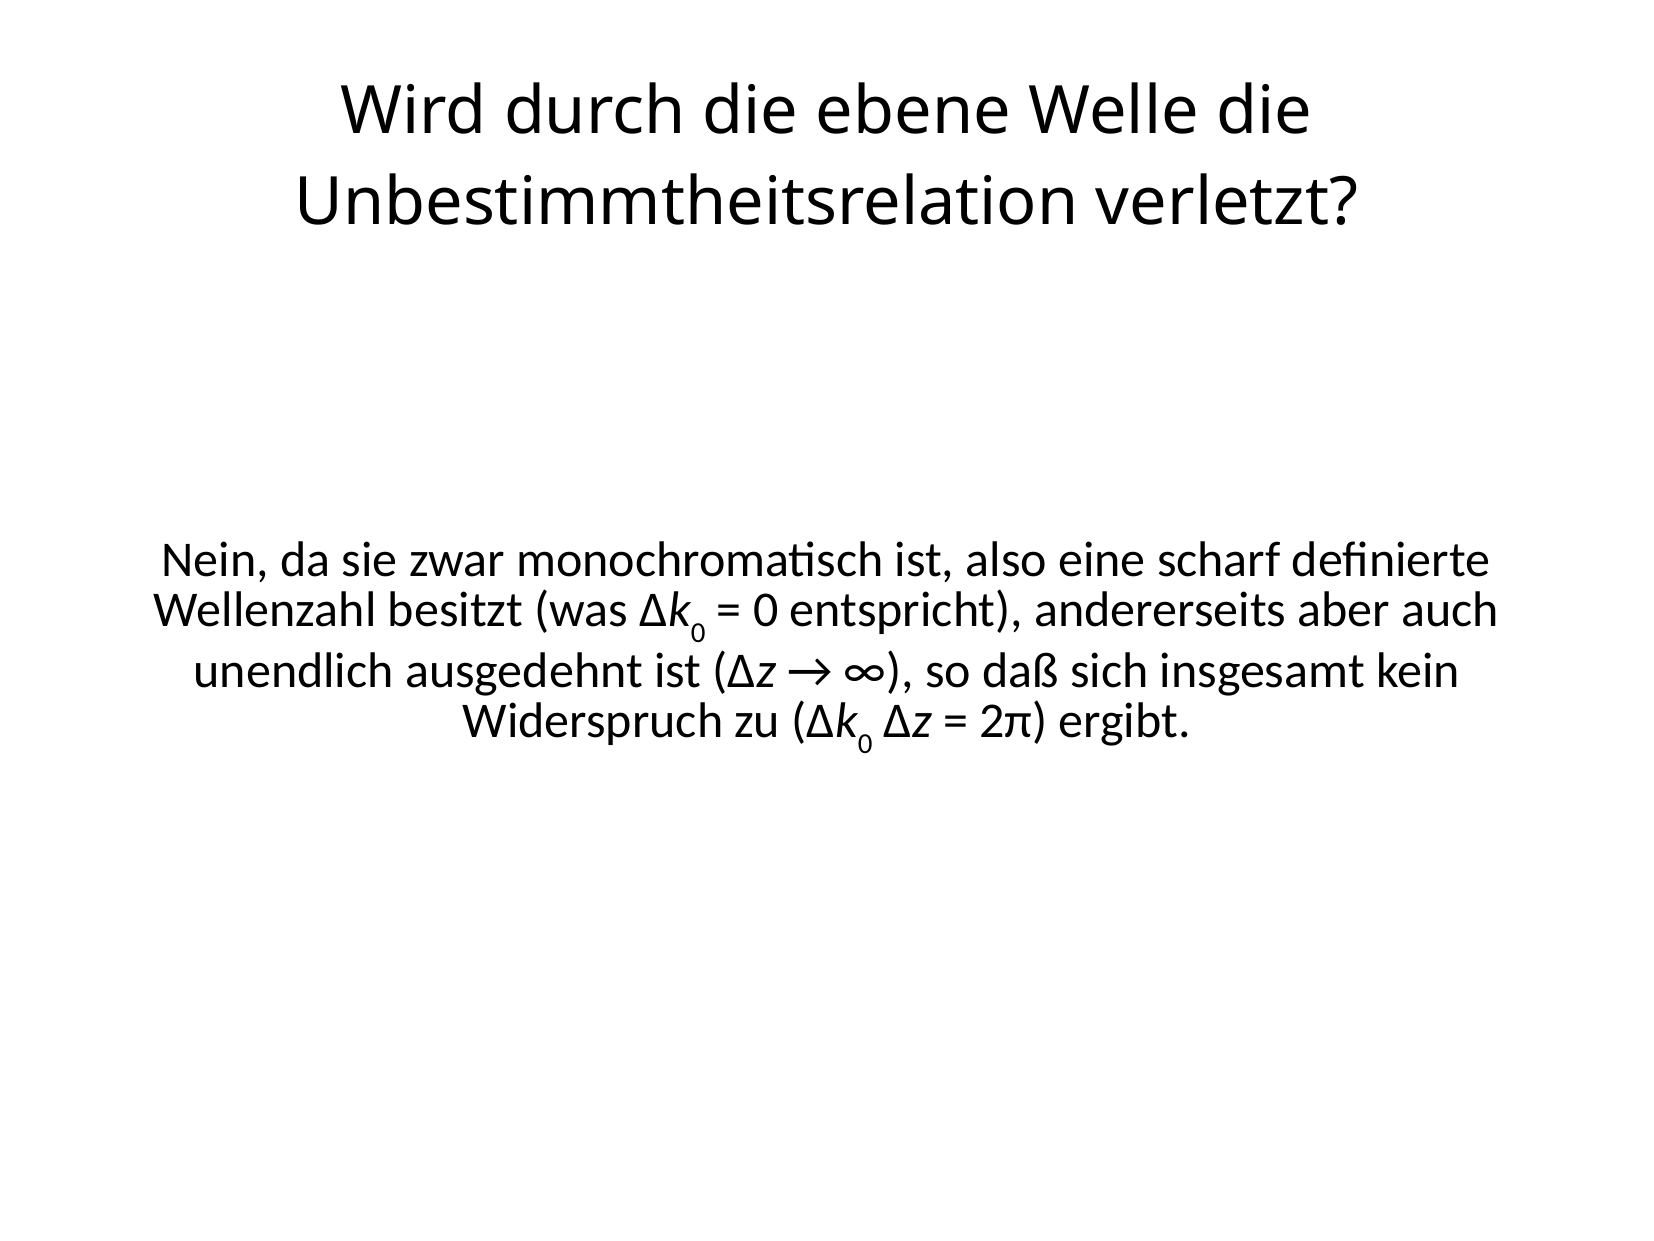

# Wird durch die ebene Welle die Unbestimmtheitsrelation verletzt?
Nein, da sie zwar monochromatisch ist, also eine scharf definierte Wellenzahl besitzt (was Δk0 = 0 entspricht), andererseits aber auch unendlich ausgedehnt ist (Δz → ∞), so daß sich insgesamt kein Widerspruch zu (Δk0 Δz = 2π) ergibt.